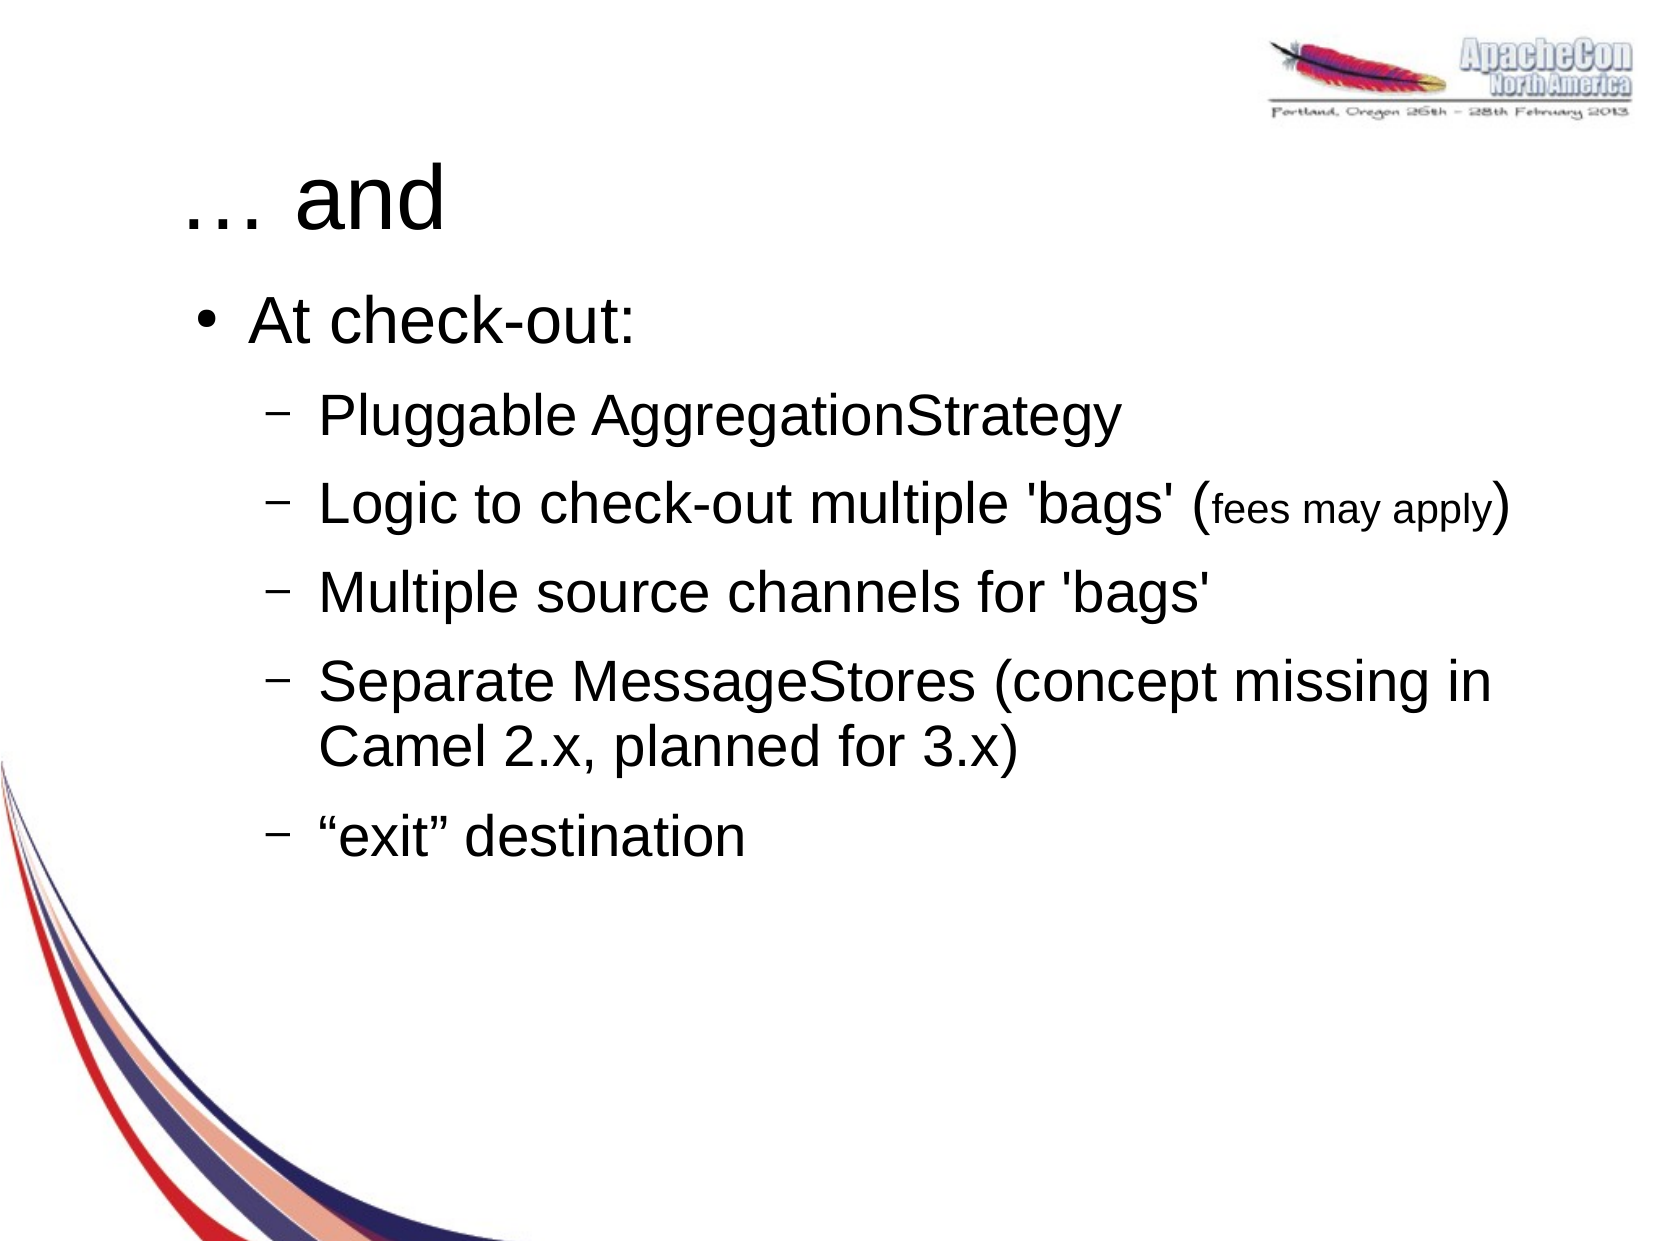

# … and
At check-out:
Pluggable AggregationStrategy
Logic to check-out multiple 'bags' (fees may apply)
Multiple source channels for 'bags'
Separate MessageStores (concept missing in Camel 2.x, planned for 3.x)
“exit” destination